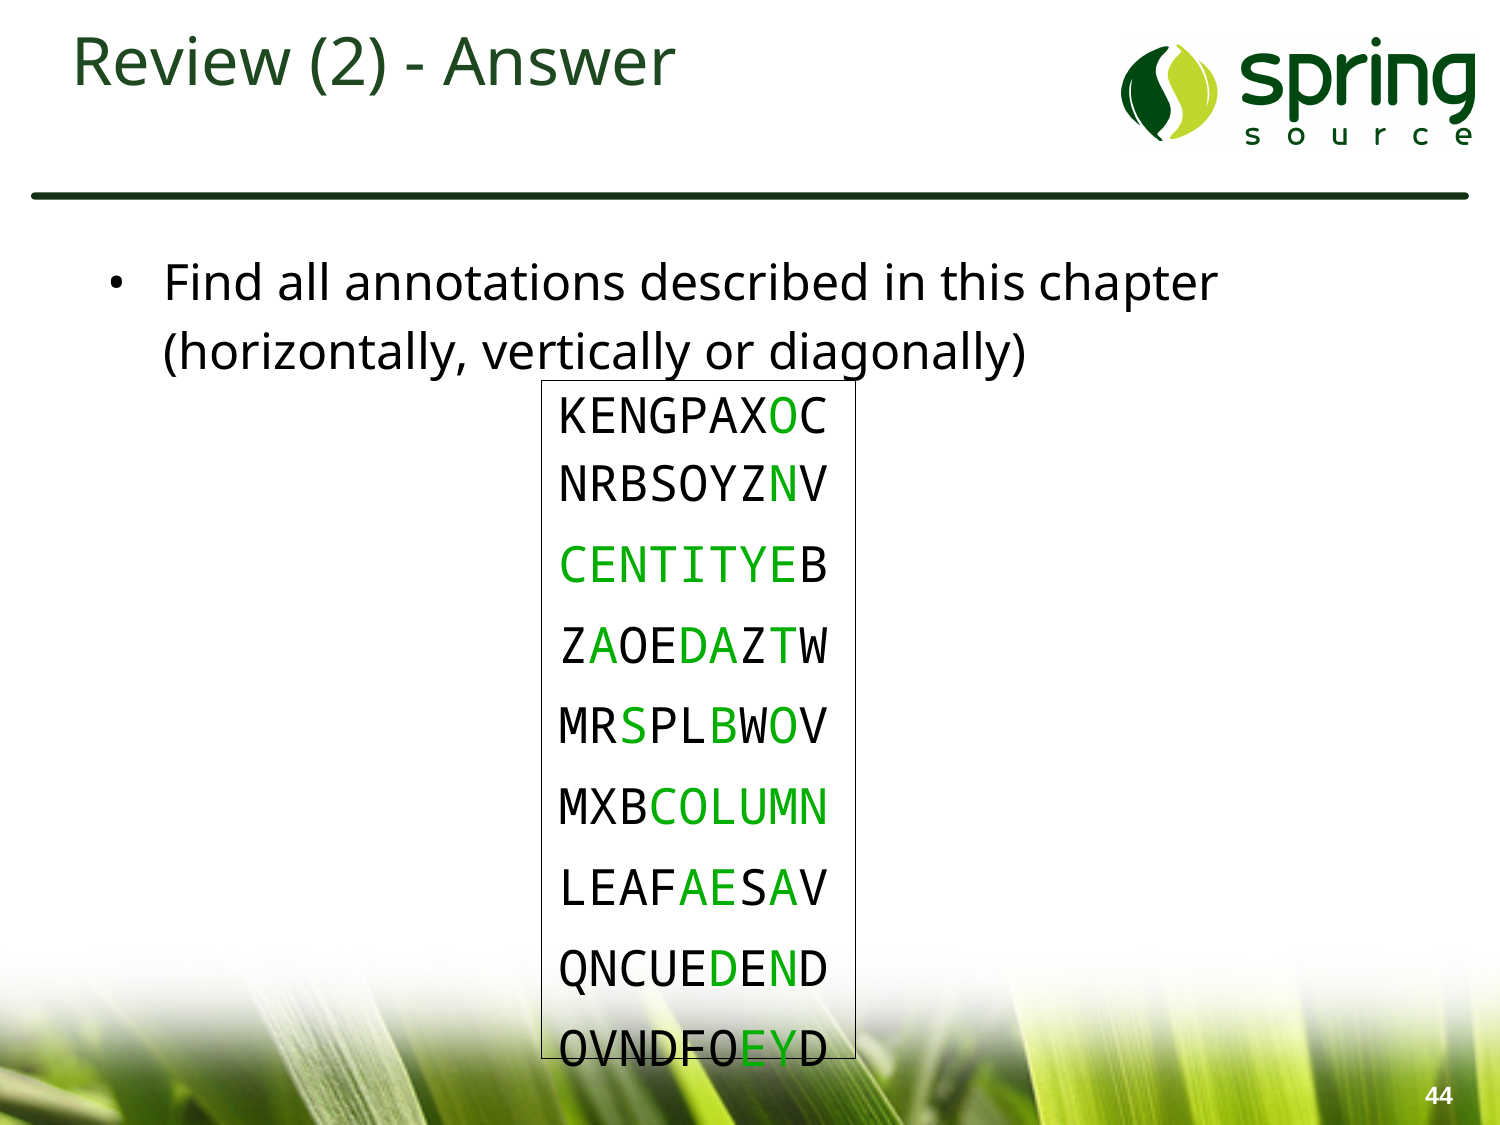

# Review (2) - Answer
Find all annotations described in this chapter (horizontally, vertically or diagonally)
KENGPAXOC NRBSOYZNV
CENTITYEB
ZAOEDAZTW
MRSPLBWOV
MXBCOLUMN
LEAFAESAV
QNCUEDEND
OVNDFOEYD